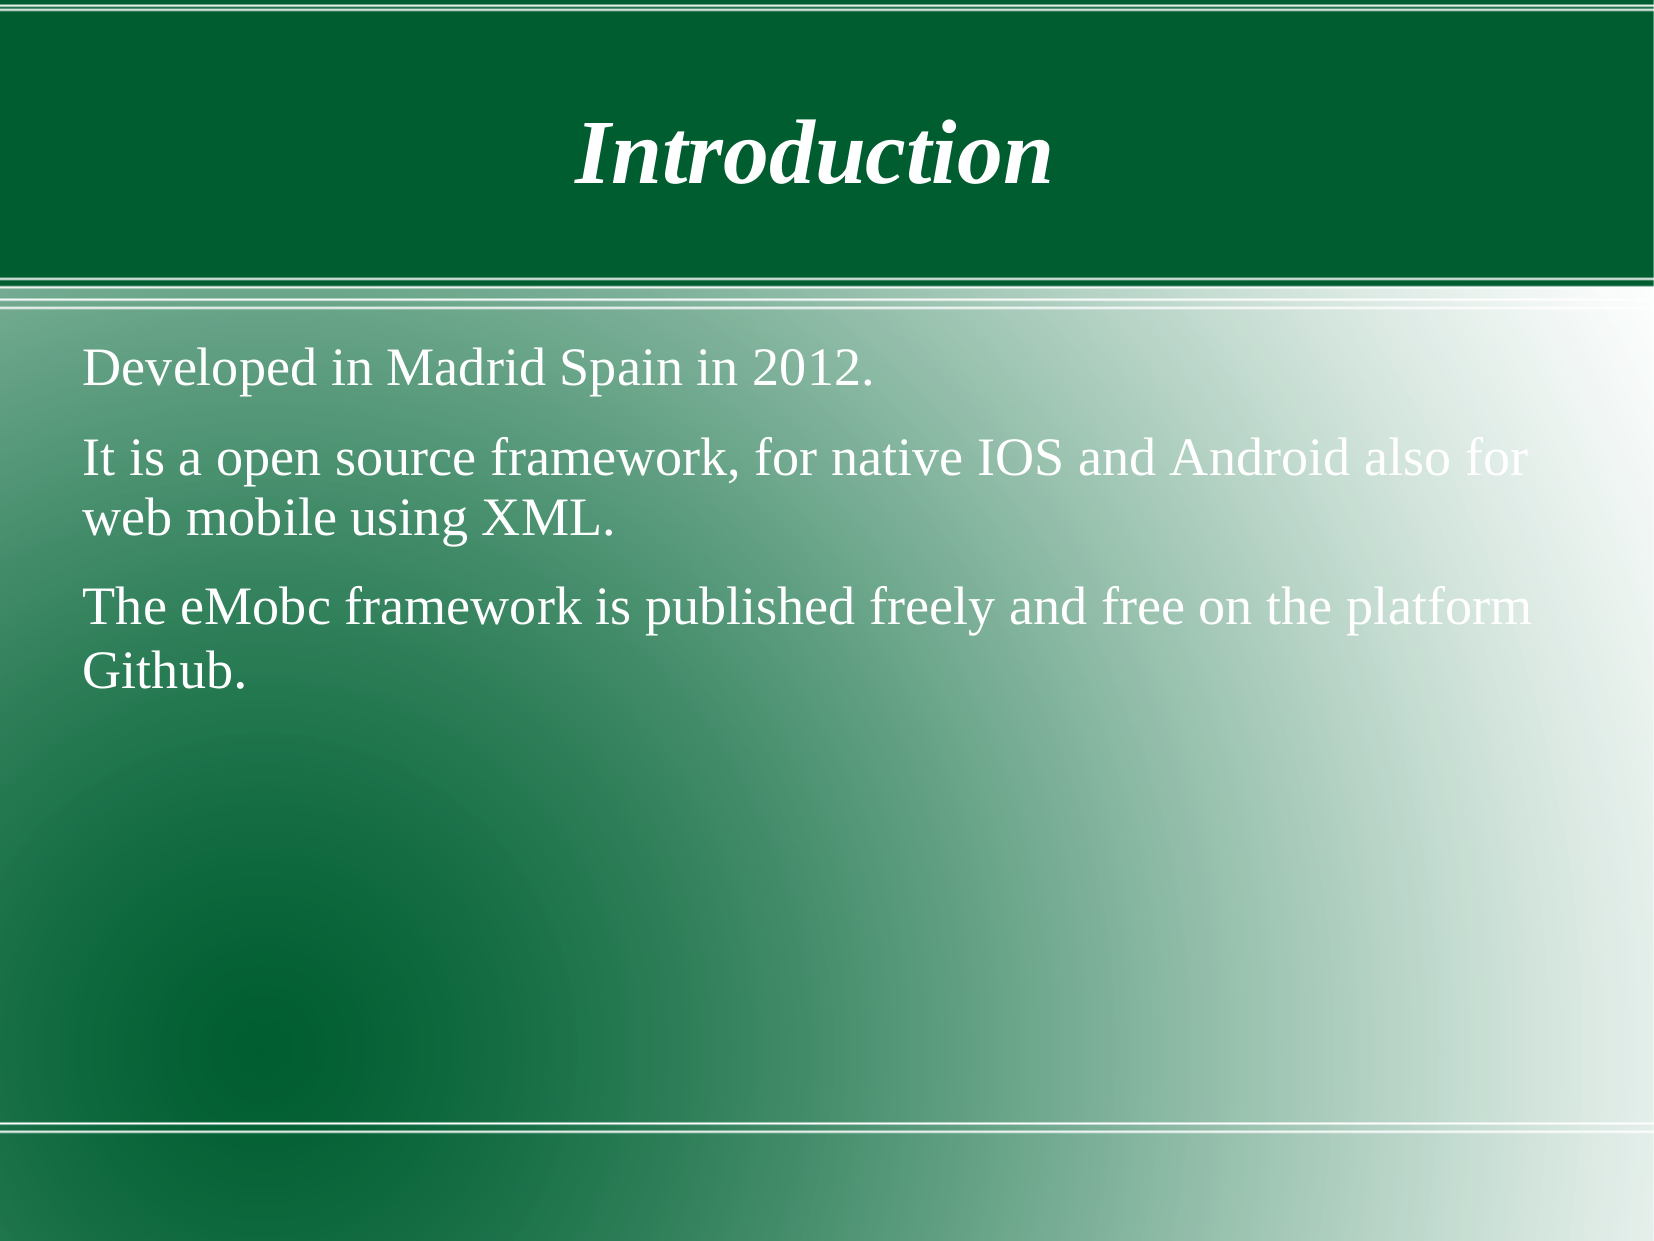

# Introduction
Developed in Madrid Spain in 2012.
It is a open source framework, for native IOS and Android also for web mobile using XML.
The eMobc framework is published freely and free on the platform Github.